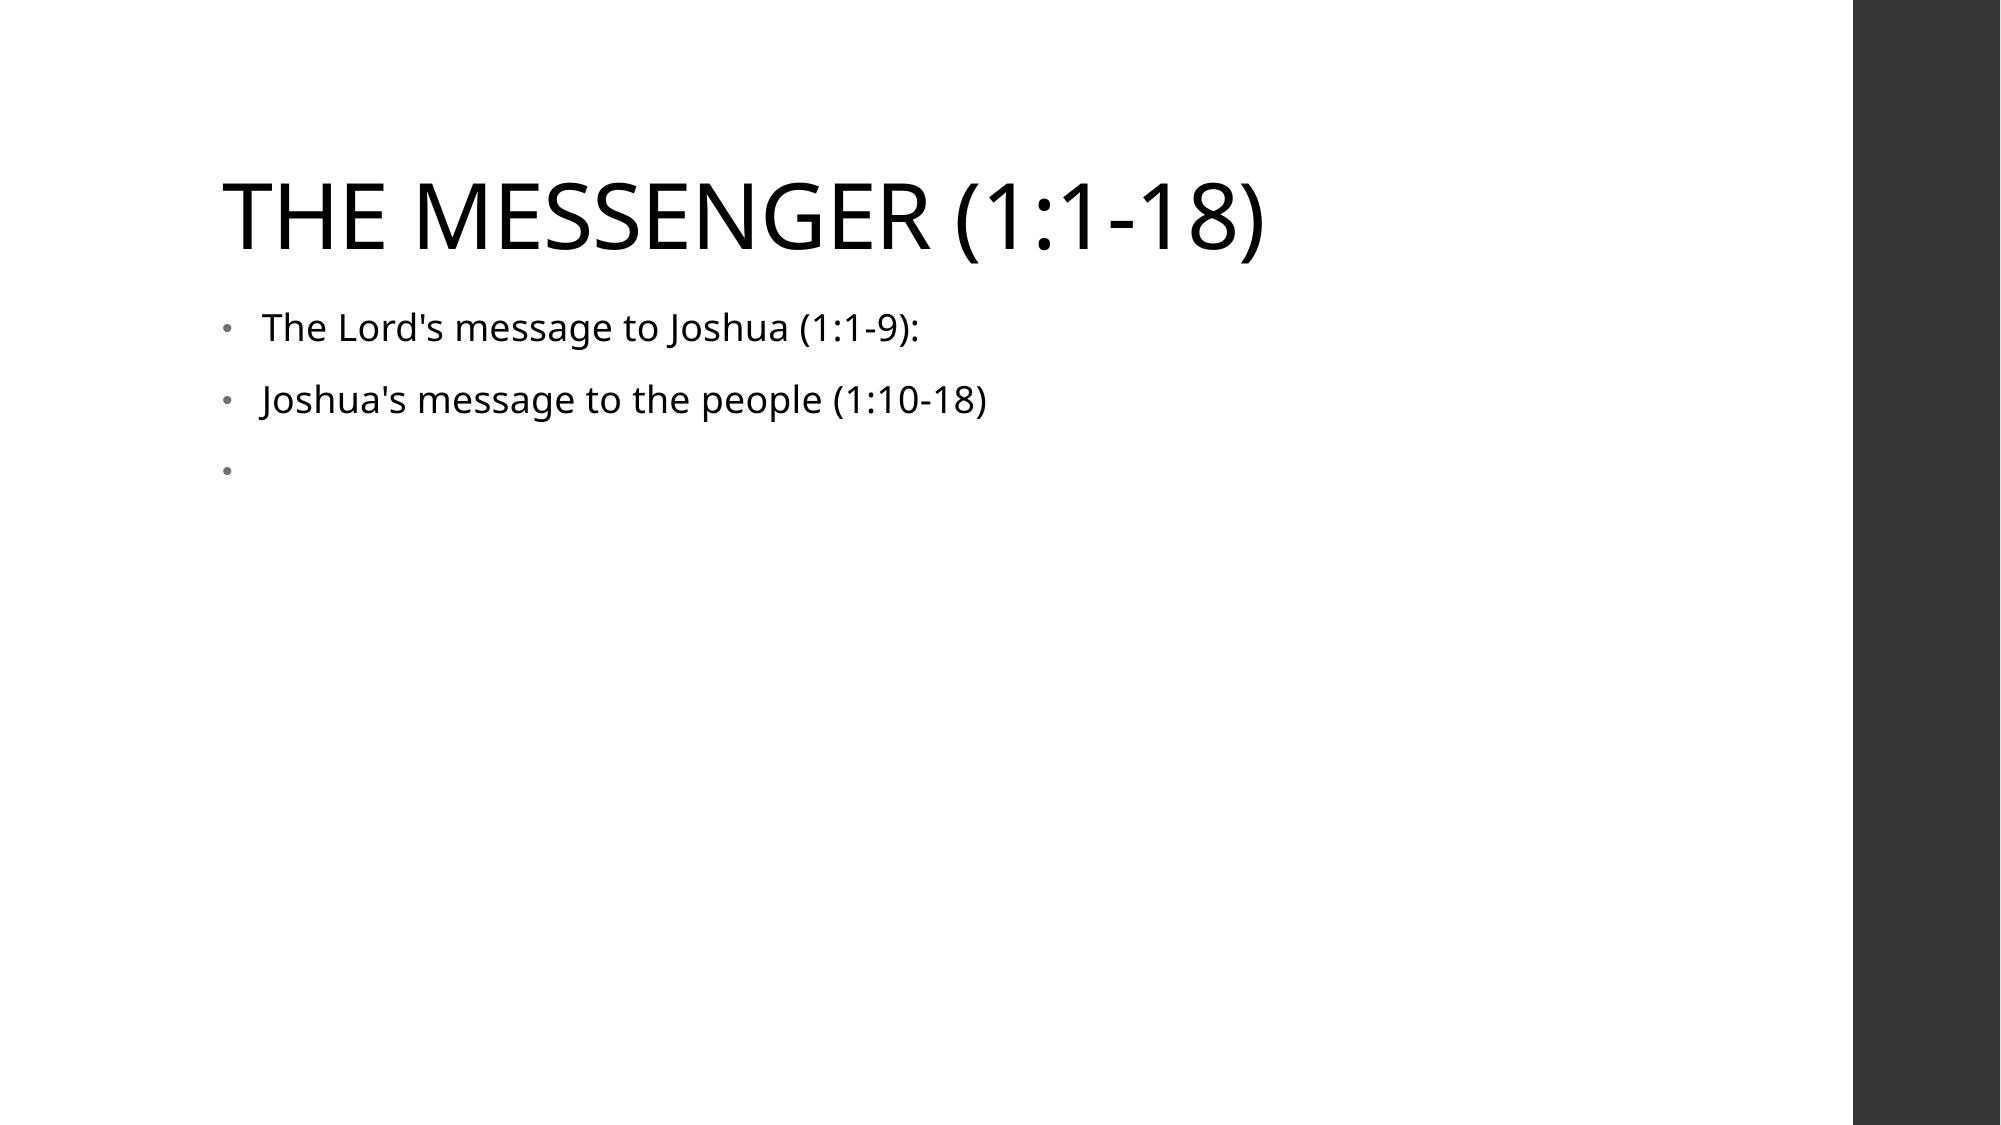

# THE MESSENGER (1:1-18)
 The Lord's message to Joshua (1:1-9):
 Joshua's message to the people (1:10-18)